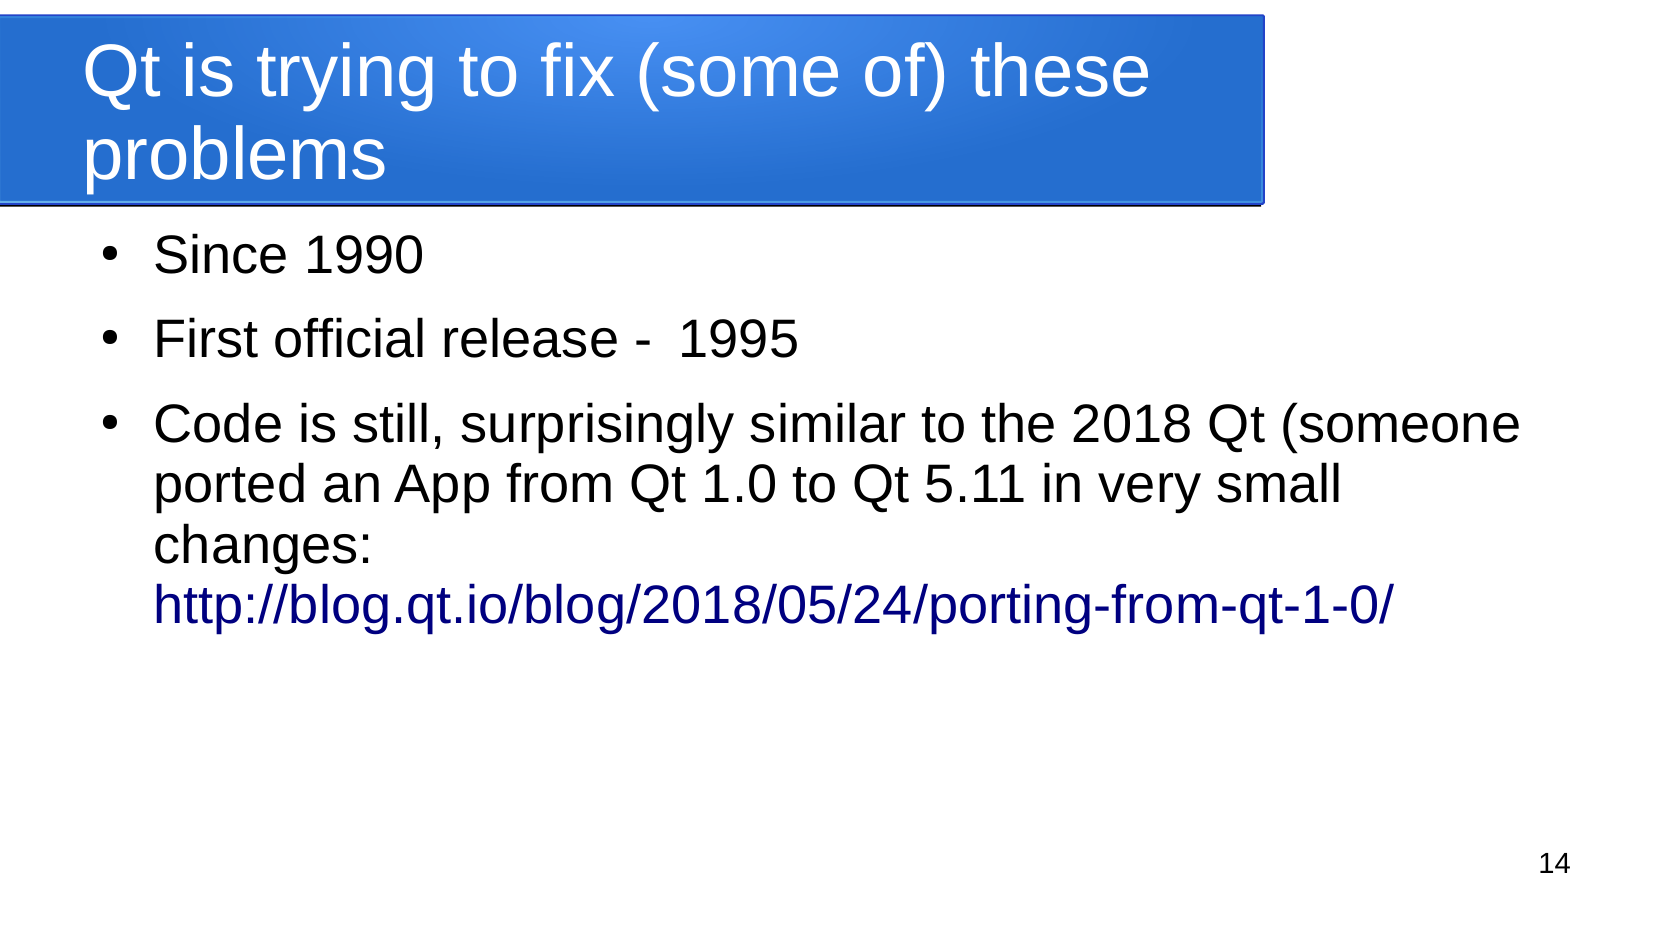

# Qt is trying to fix (some of) these problems
Since 1990
First official release -	1995
Code is still, surprisingly similar to the 2018 Qt (someone ported an App from Qt 1.0 to Qt 5.11 in very small changes: http://blog.qt.io/blog/2018/05/24/porting-from-qt-1-0/
14